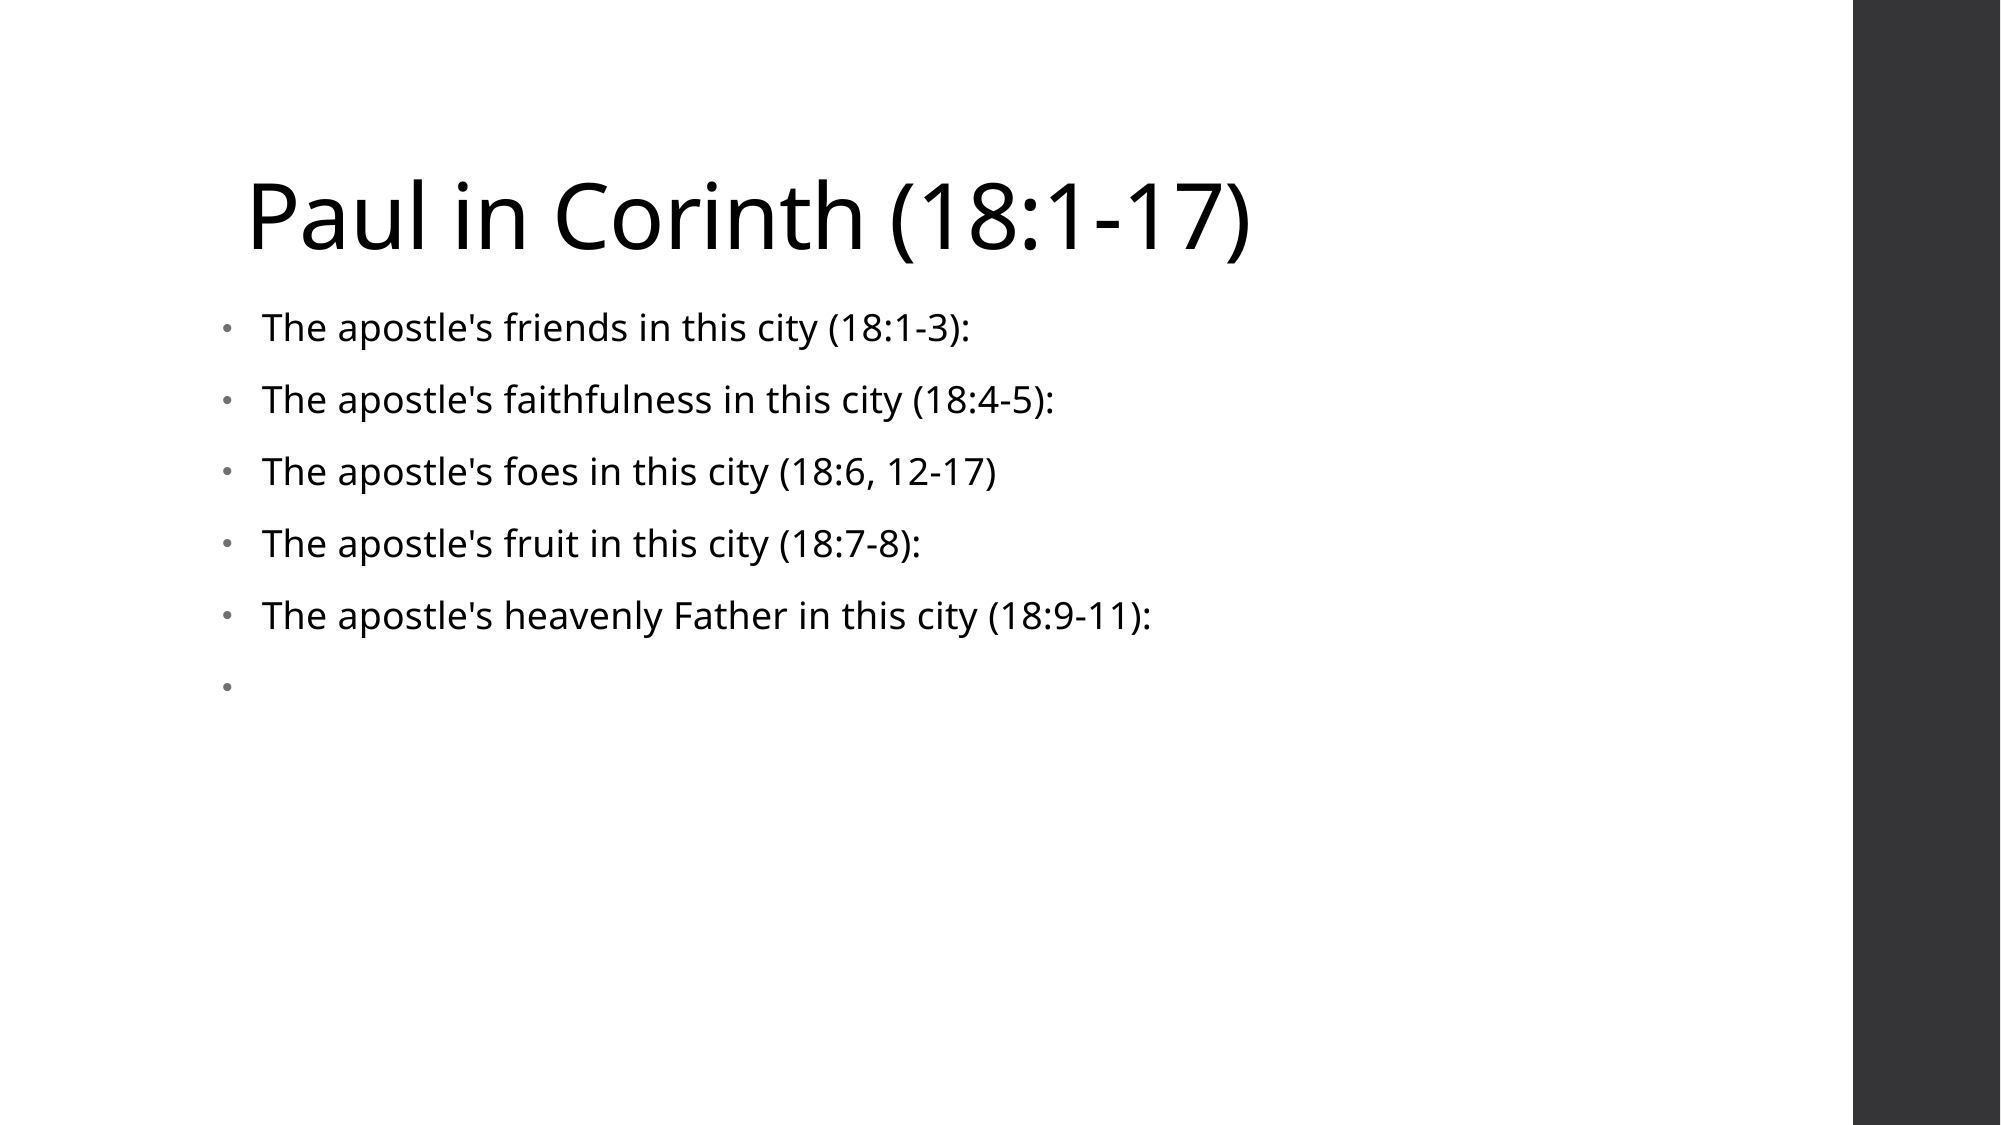

# Paul in Corinth (18:1-17)
 The apostle's friends in this city (18:1-3):
 The apostle's faithfulness in this city (18:4-5):
 The apostle's foes in this city (18:6, 12-17)
 The apostle's fruit in this city (18:7-8):
 The apostle's heavenly Father in this city (18:9-11):